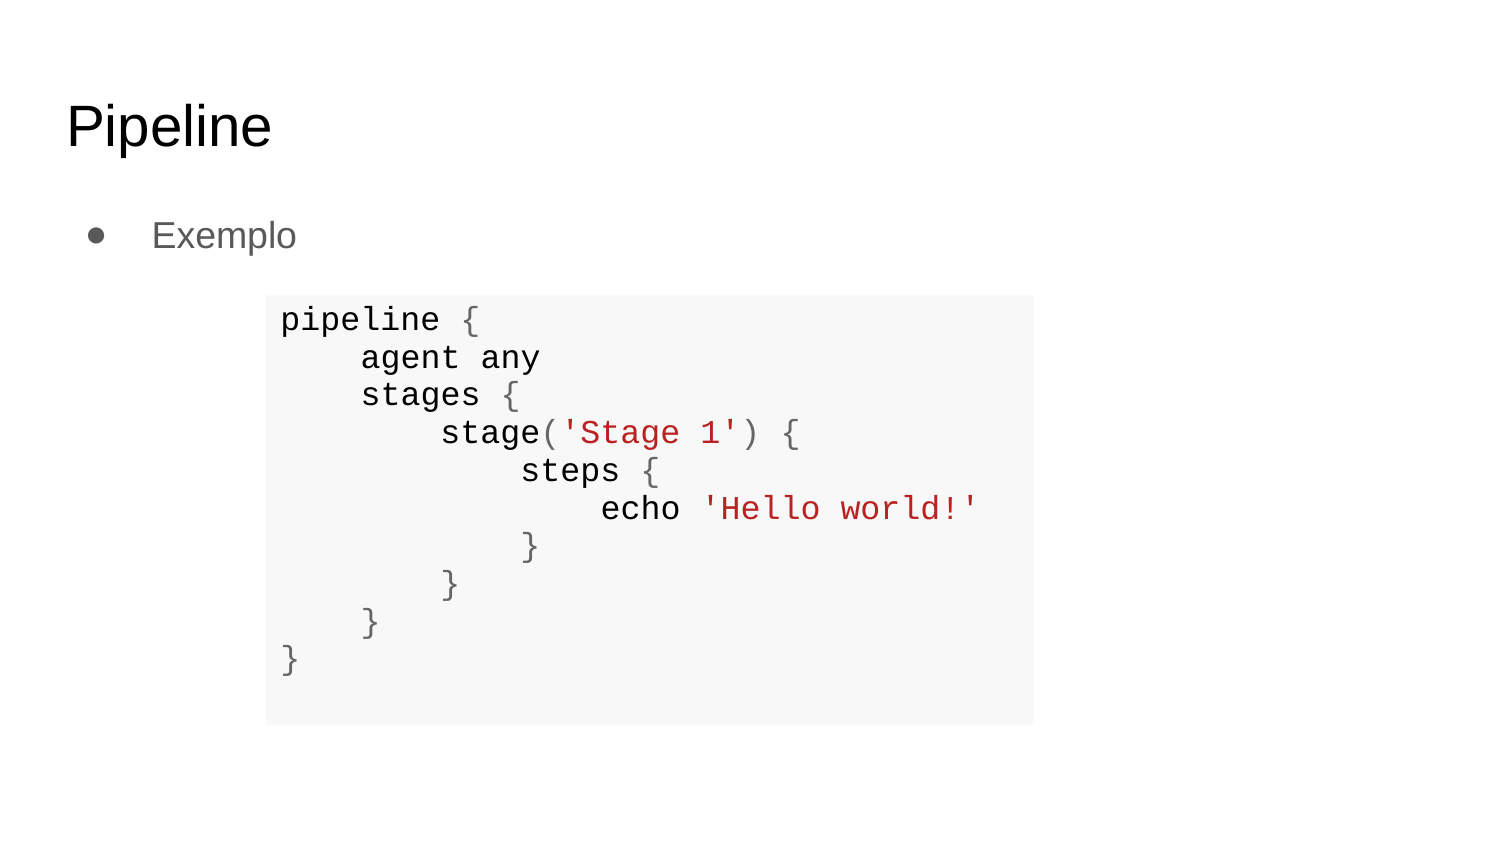

# Pipeline
 Exemplo
pipeline {
 agent any
 stages {
 stage('Stage 1') {
 steps {
 echo 'Hello world!'
 }
 }
 }
}